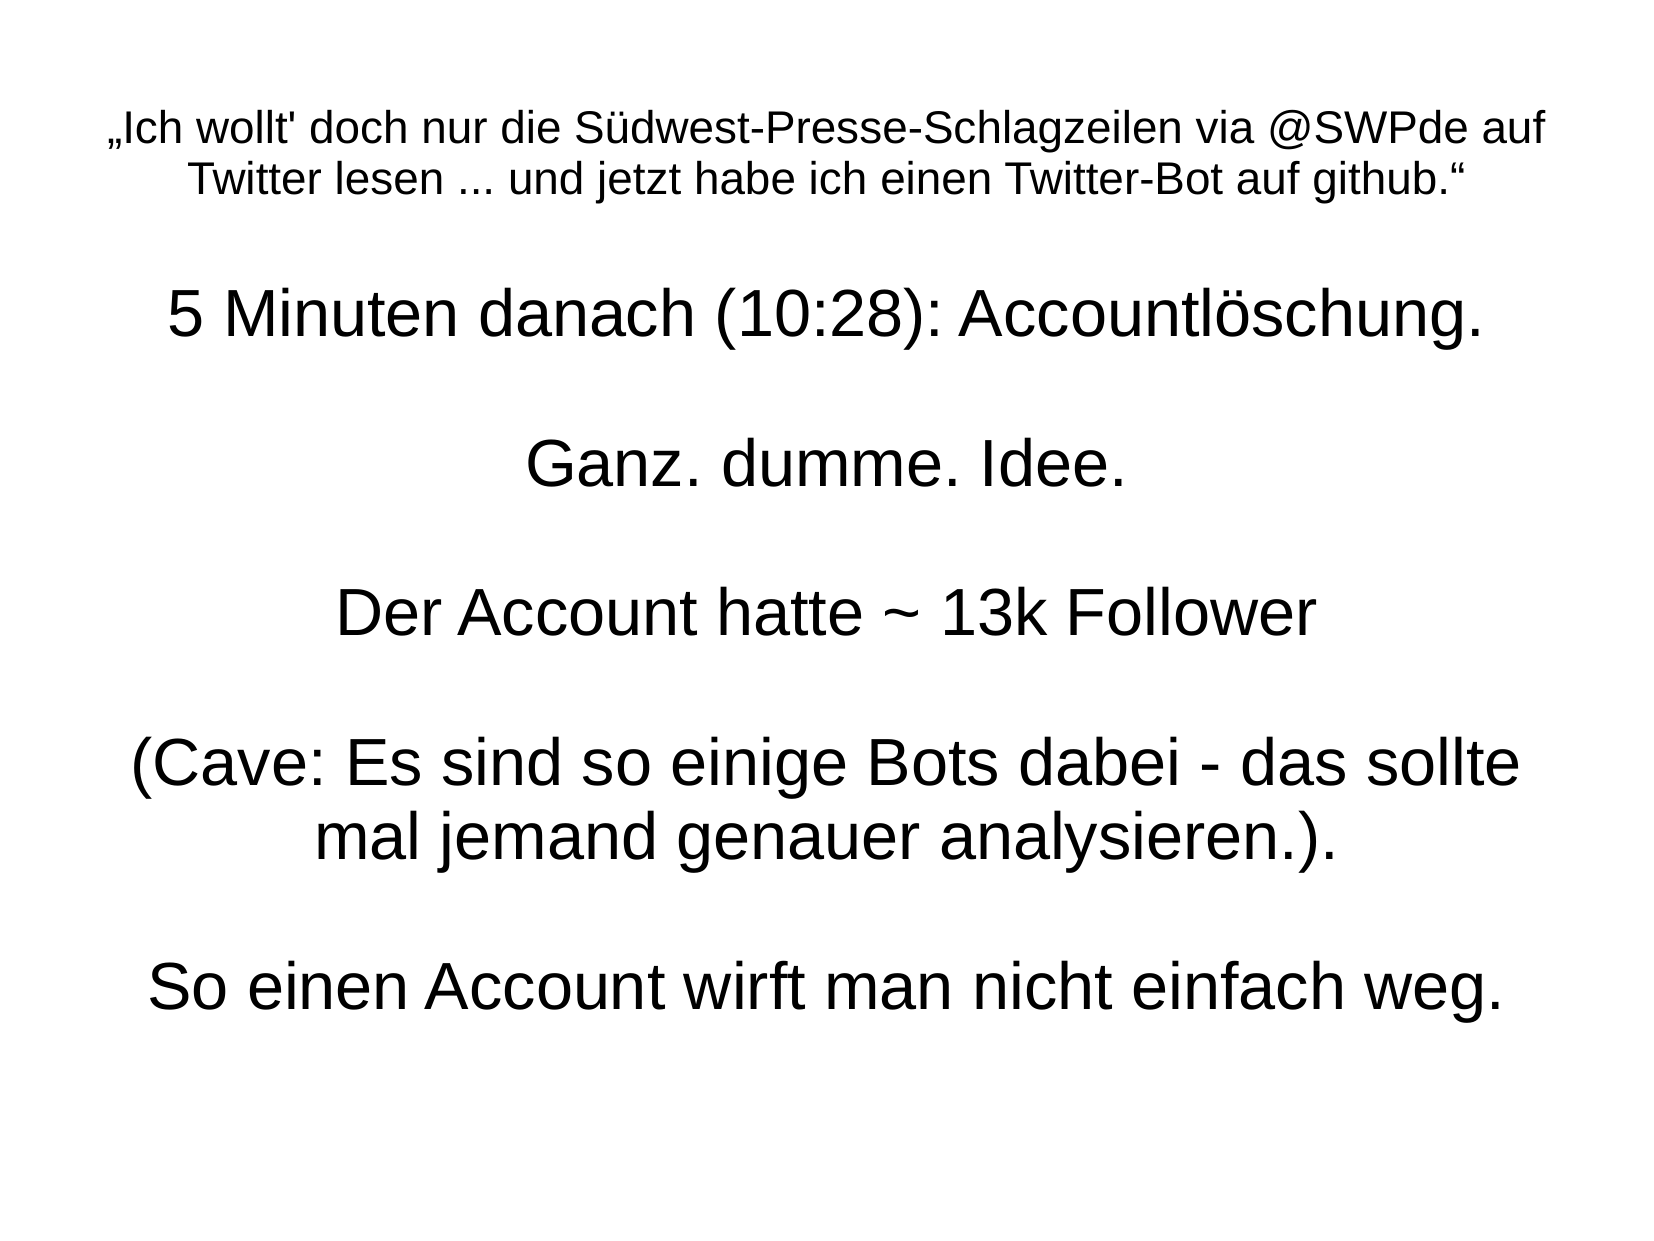

# „Ich wollt' doch nur die Südwest-Presse-Schlagzeilen via @SWPde auf Twitter lesen ... und jetzt habe ich einen Twitter-Bot auf github.“
5 Minuten danach (10:28): Accountlöschung.
Ganz. dumme. Idee.
Der Account hatte ~ 13k Follower
(Cave: Es sind so einige Bots dabei - das sollte mal jemand genauer analysieren.).
So einen Account wirft man nicht einfach weg.